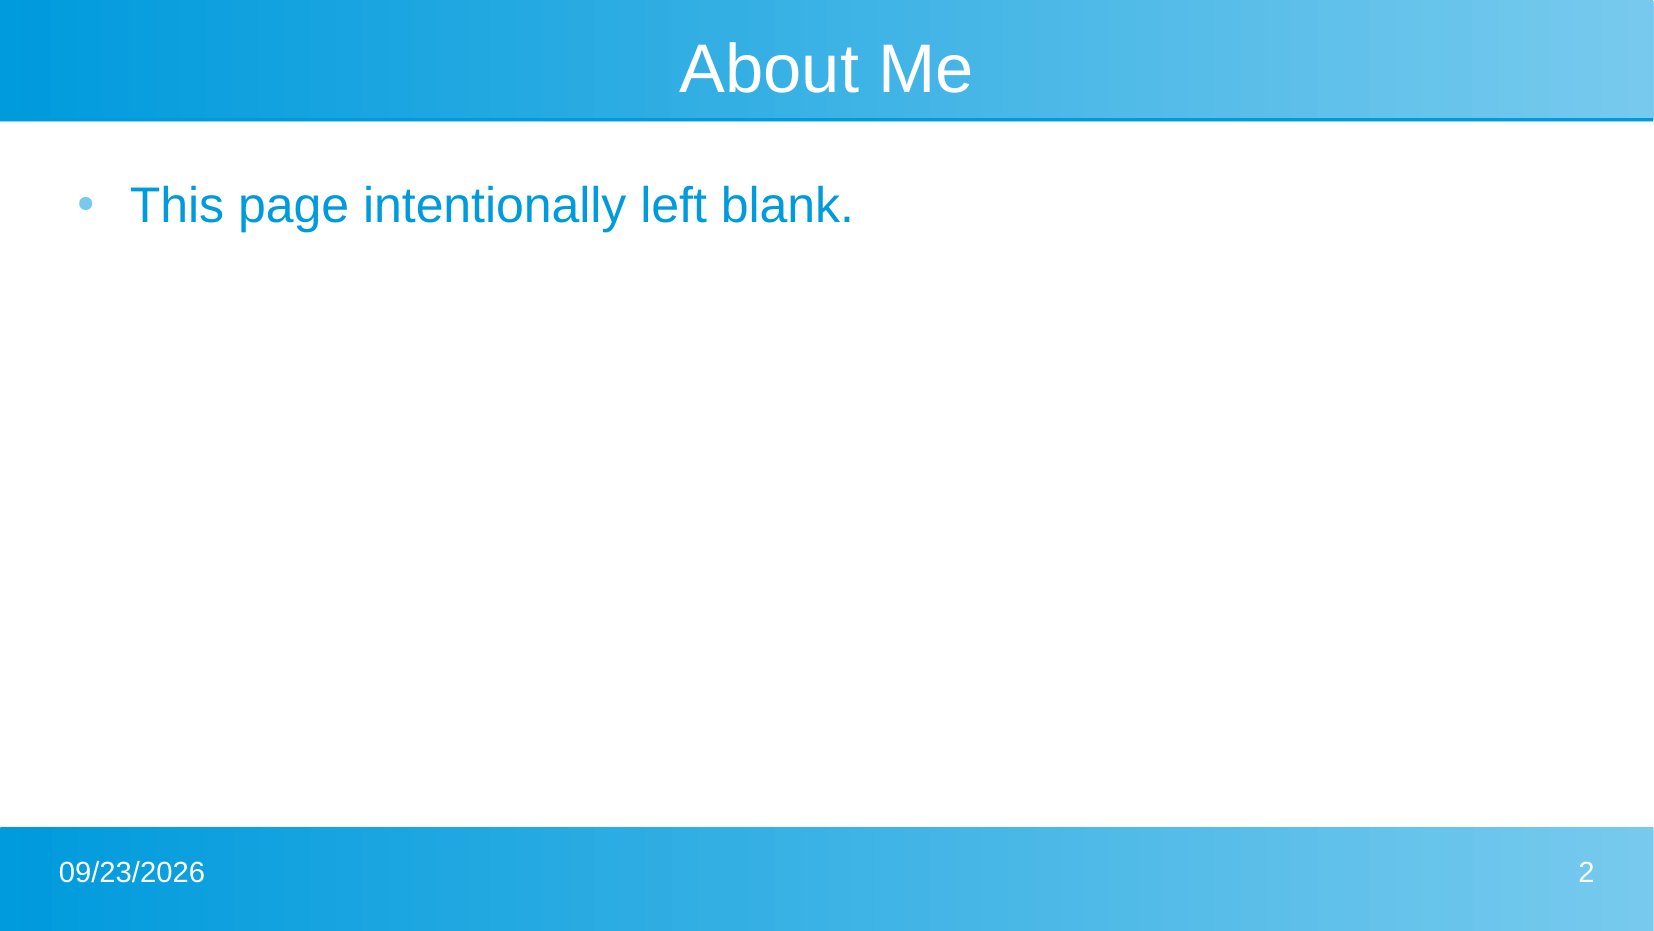

# About Me
This page intentionally left blank.
2